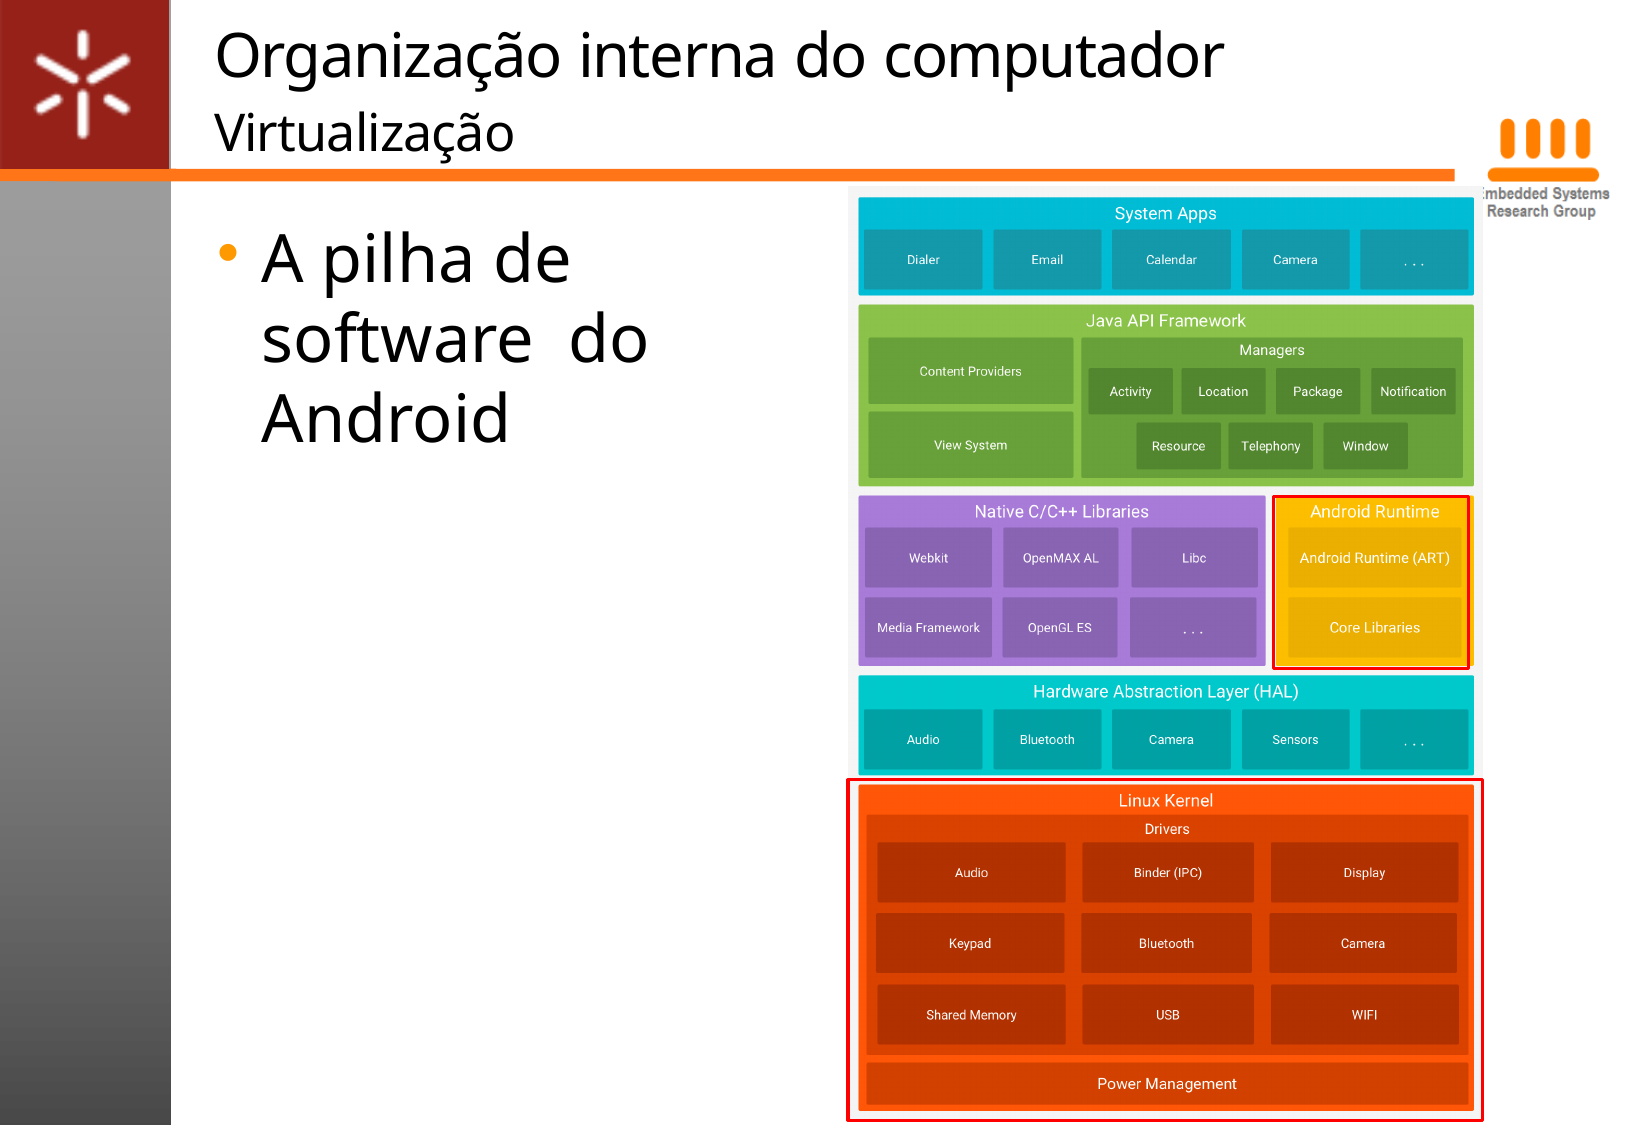

# Organização interna do computador Virtualização
A pilha de software do Android